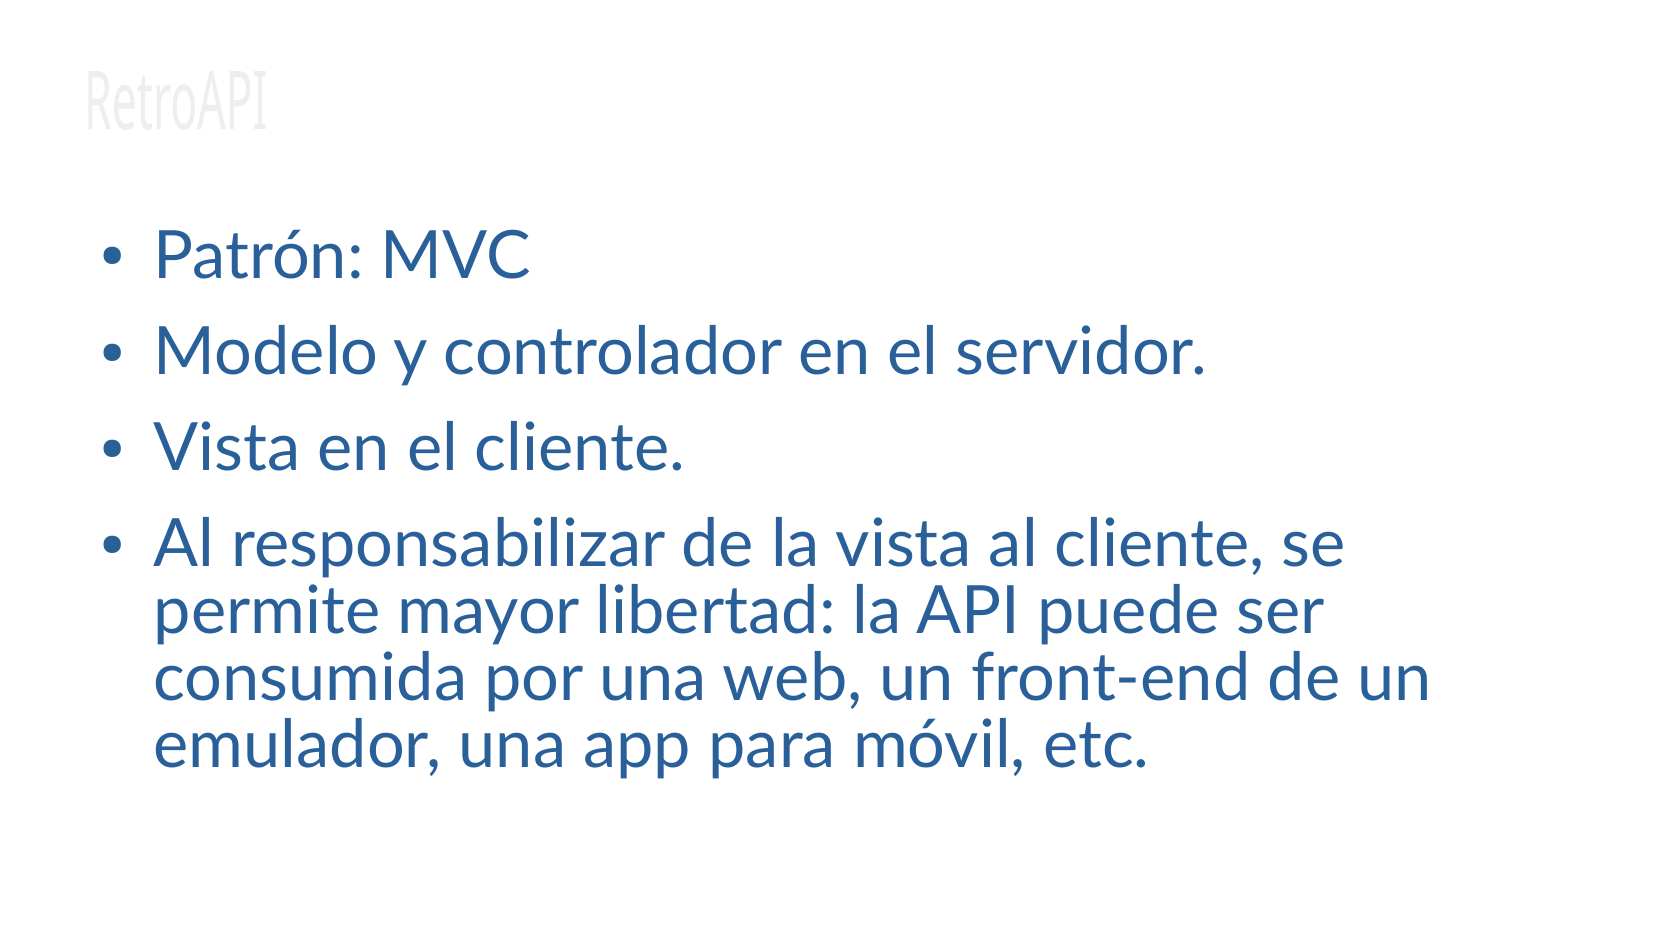

RetroAPI
# Patrón: MVC
Modelo y controlador en el servidor.
Vista en el cliente.
Al responsabilizar de la vista al cliente, se permite mayor libertad: la API puede ser consumida por una web, un front-end de un emulador, una app para móvil, etc.